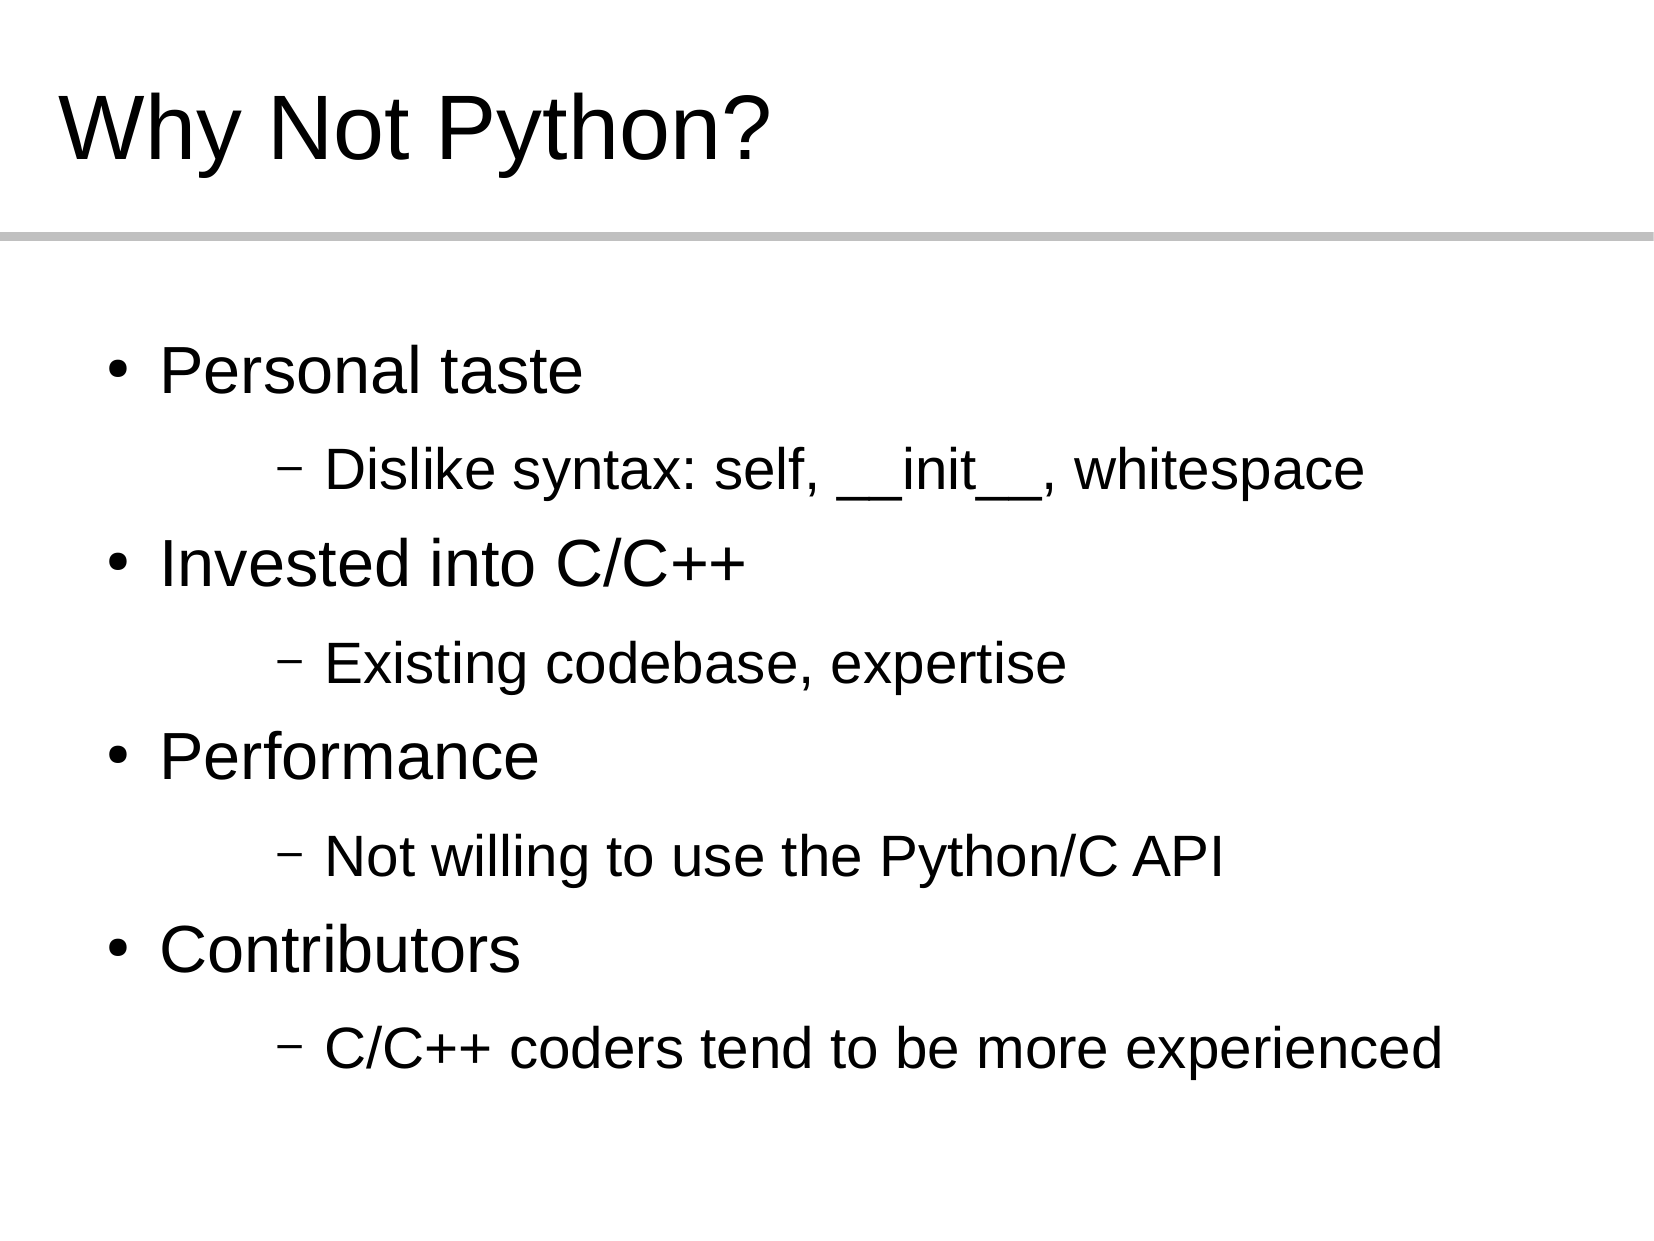

# Why Not Python?
Personal taste
Dislike syntax: self, __init__, whitespace
Invested into C/C++
Existing codebase, expertise
Performance
Not willing to use the Python/C API
Contributors
C/C++ coders tend to be more experienced